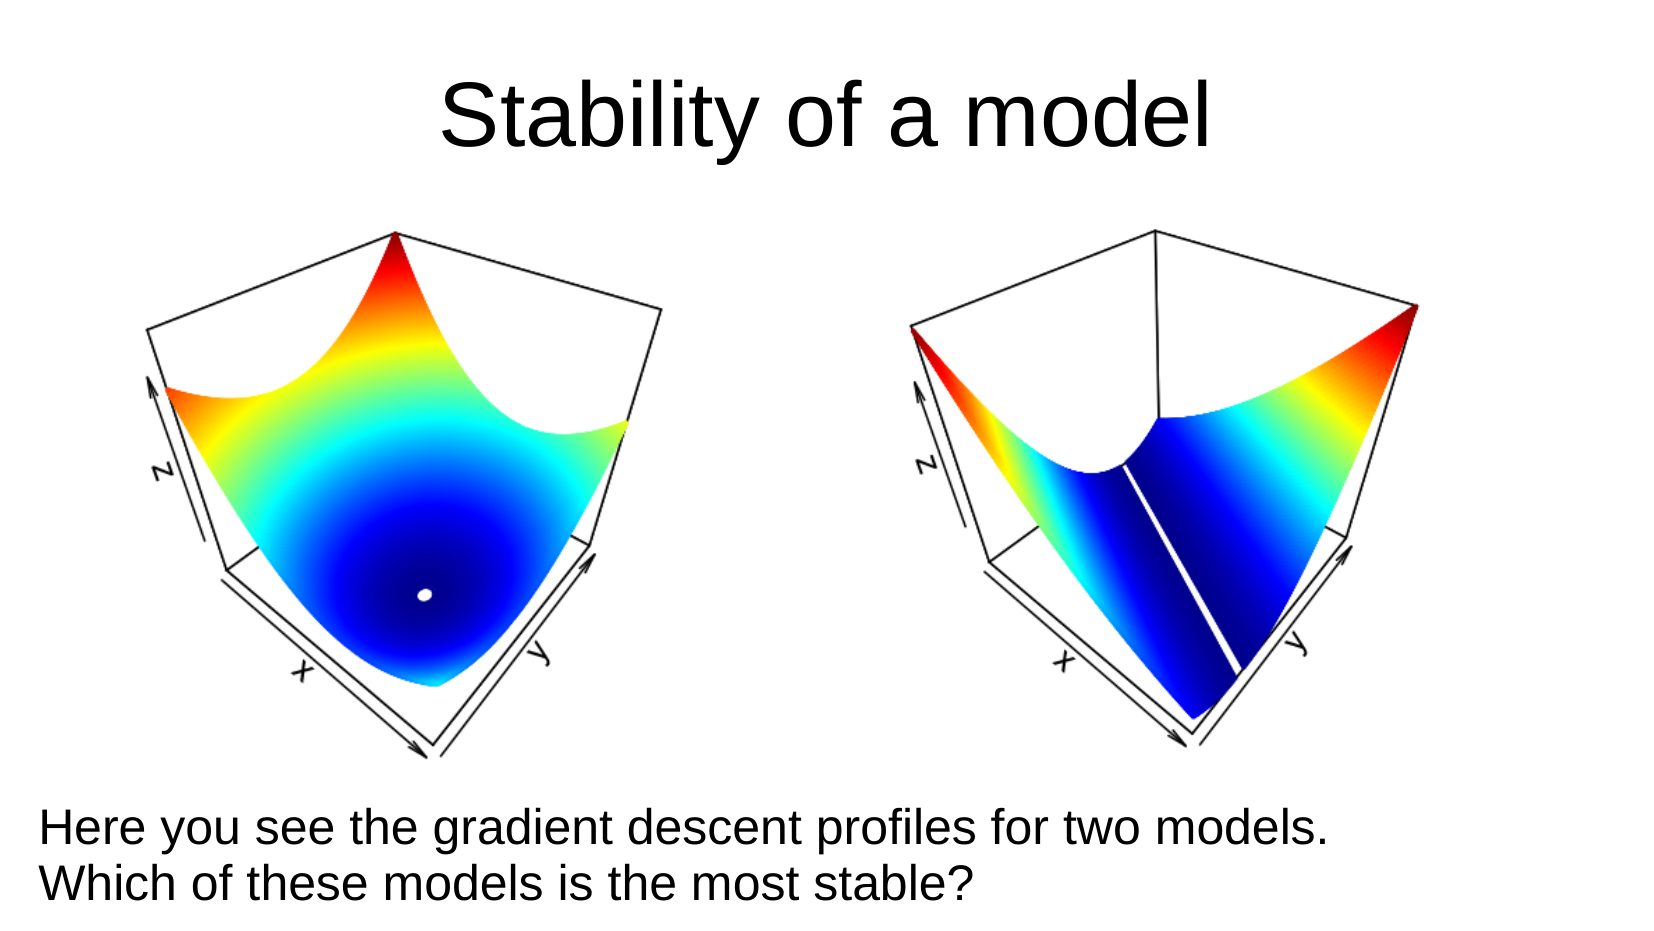

# Stability of a model
Here you see the gradient descent profiles for two models.
Which of these models is the most stable?